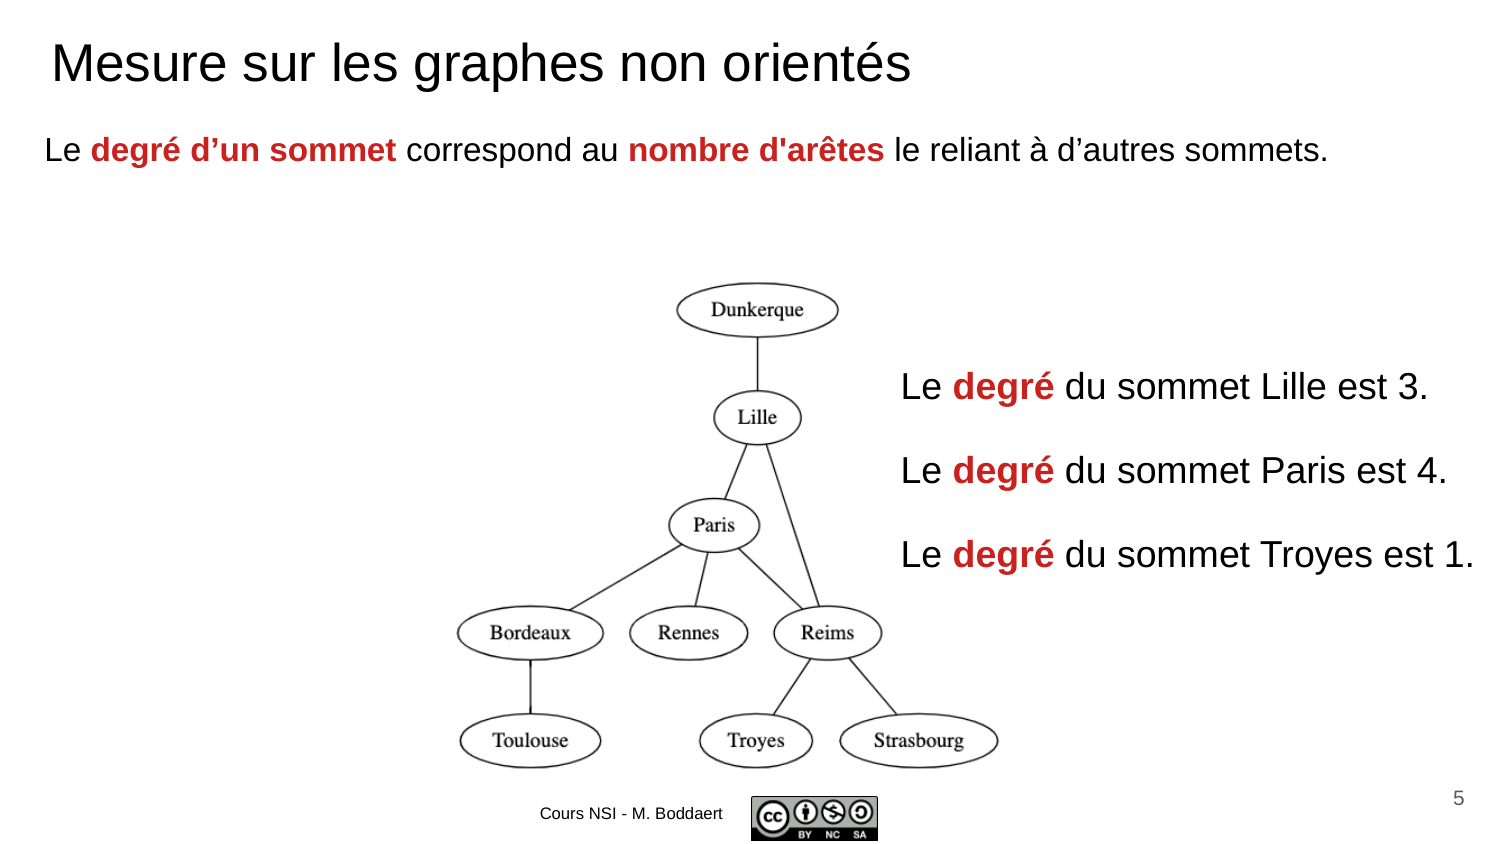

# Mesure sur les graphes non orientés
Le degré d’un sommet correspond au nombre d'arêtes le reliant à d’autres sommets.
Le degré du sommet Lille est 3.
Le degré du sommet Paris est 4.
Le degré du sommet Troyes est 1.